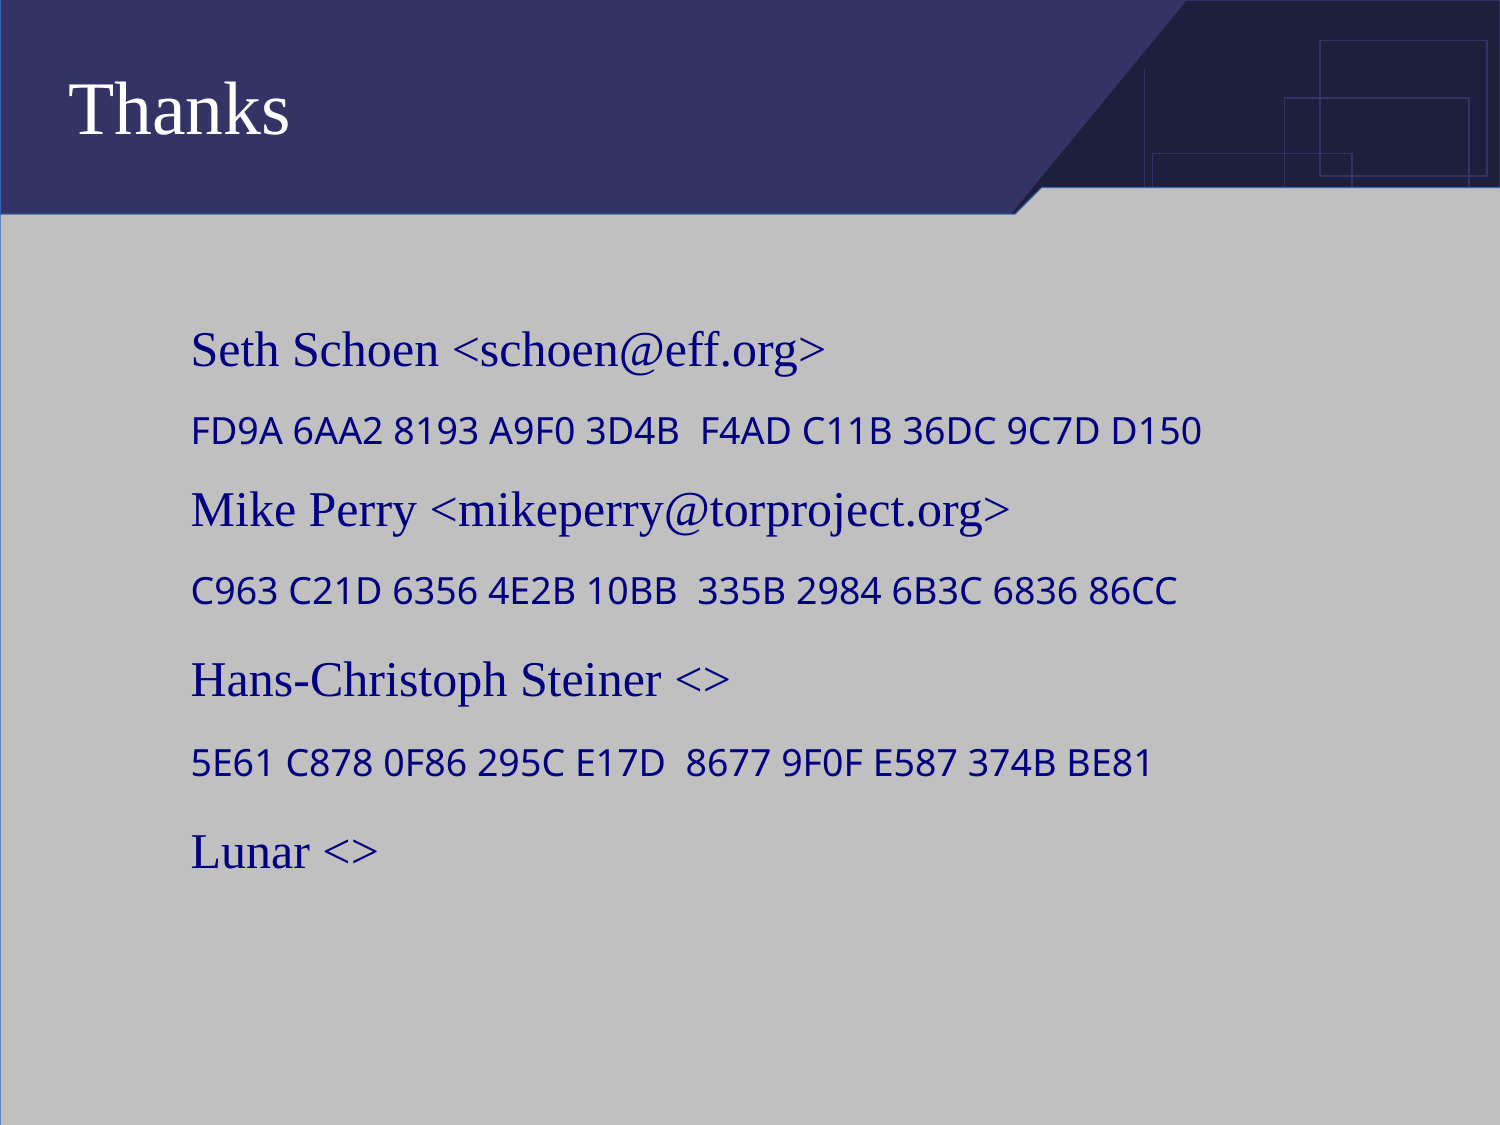

Thanks
Seth Schoen <schoen@eff.org>
FD9A 6AA2 8193 A9F0 3D4B F4AD C11B 36DC 9C7D D150
Mike Perry <mikeperry@torproject.org>
C963 C21D 6356 4E2B 10BB 335B 2984 6B3C 6836 86CC
Hans-Christoph Steiner <>
5E61 C878 0F86 295C E17D 8677 9F0F E587 374B BE81
Lunar <>